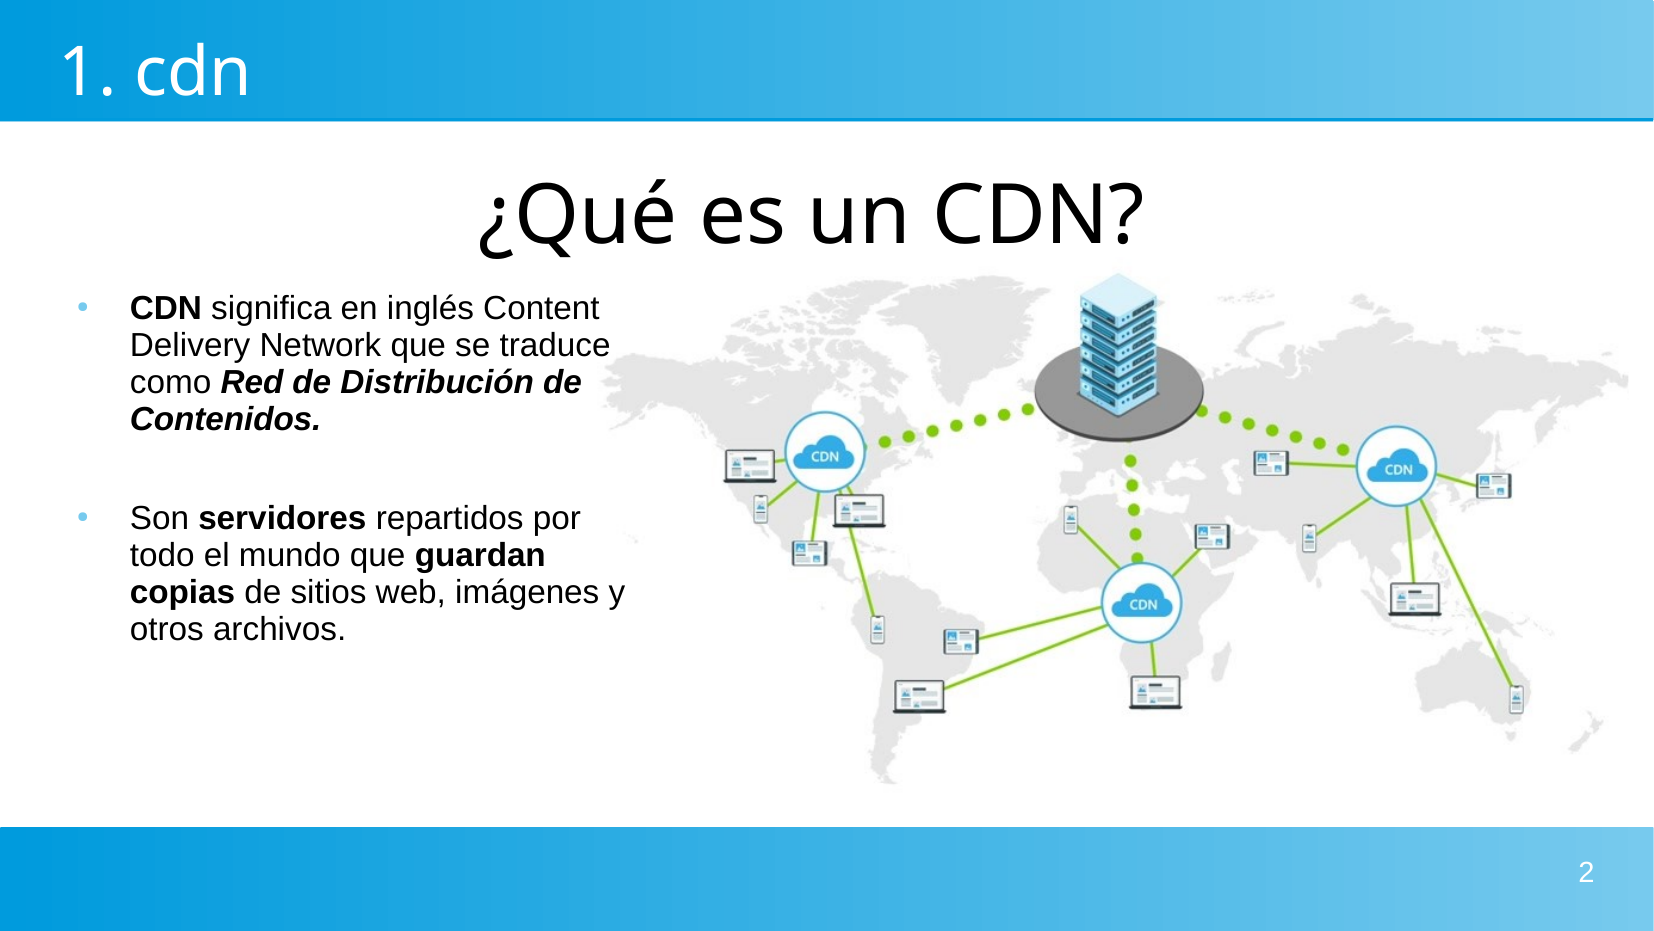

# 1. cdn
¿Qué es un CDN?
CDN significa en inglés Content Delivery Network que se traduce como Red de Distribución de Contenidos.
Son servidores repartidos por todo el mundo que guardan copias de sitios web, imágenes y otros archivos.
2